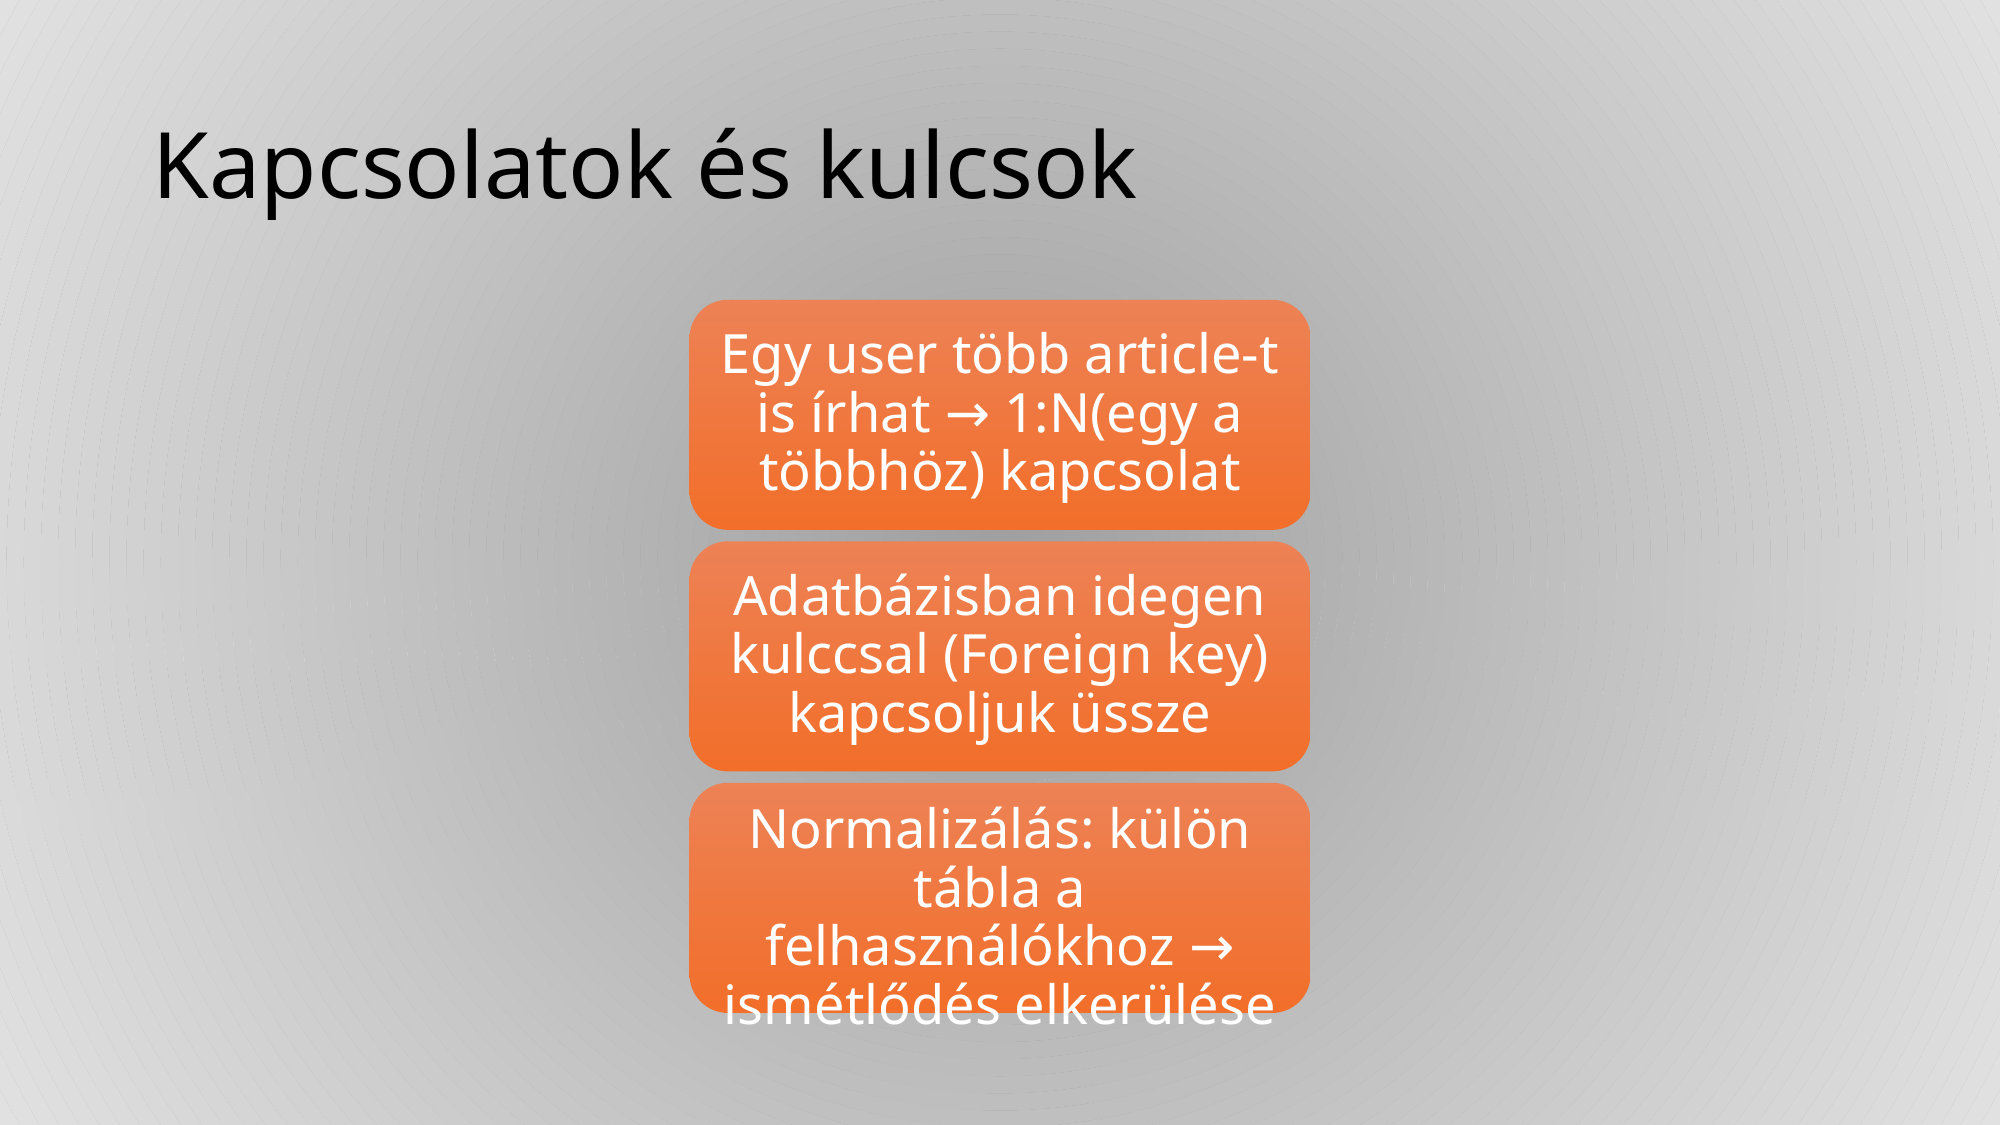

# Kapcsolatok és kulcsok
Egy user több article-t is írhat → 1:N(egy a többhöz) kapcsolat
Adatbázisban idegen kulccsal (Foreign key) kapcsoljuk üssze
Normalizálás: külön tábla a felhasználókhoz → ismétlődés elkerülése